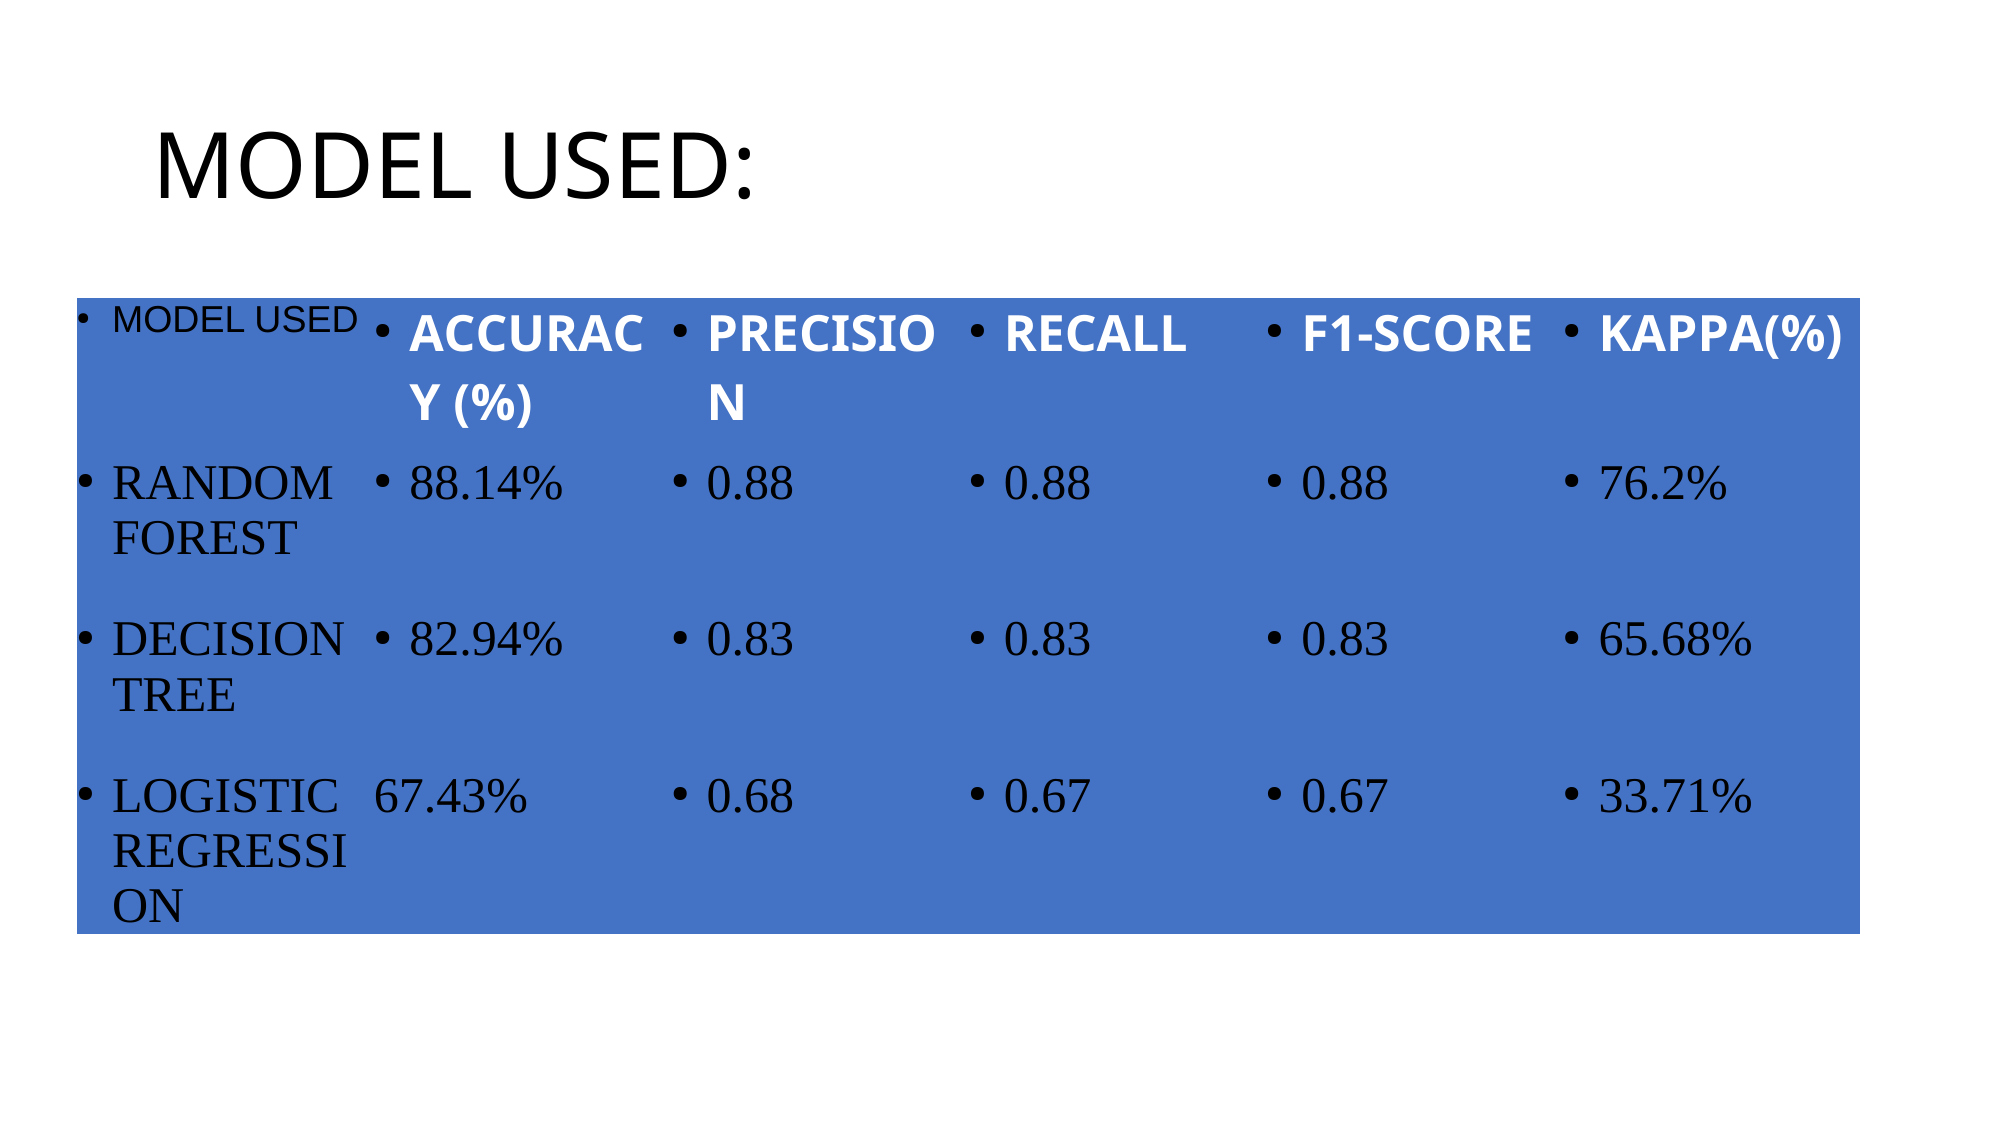

# MODEL USED:
| MODEL USED | ACCURACY (%) | PRECISION | RECALL | F1-SCORE | KAPPA(%) |
| --- | --- | --- | --- | --- | --- |
| RANDOM FOREST | 88.14% | 0.88 | 0.88 | 0.88 | 76.2% |
| DECISION TREE | 82.94% | 0.83 | 0.83 | 0.83 | 65.68% |
| LOGISTIC REGRESSION | 67.43% | 0.68 | 0.67 | 0.67 | 33.71% |